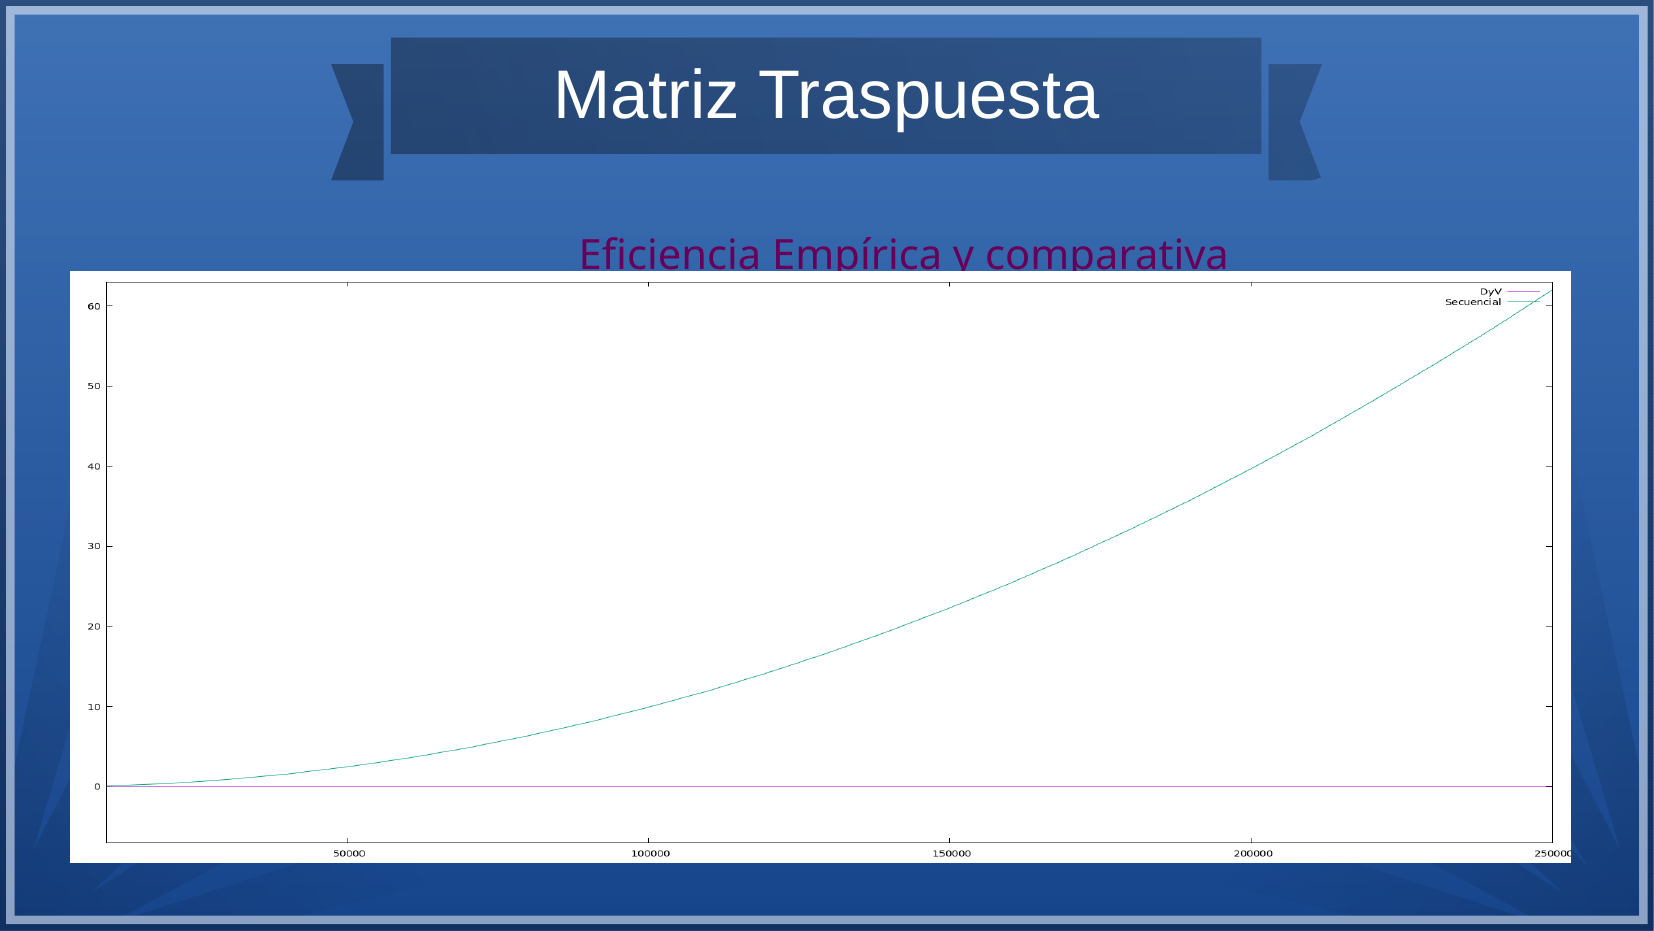

# Matriz Traspuesta
Eficiencia Empírica y comparativa